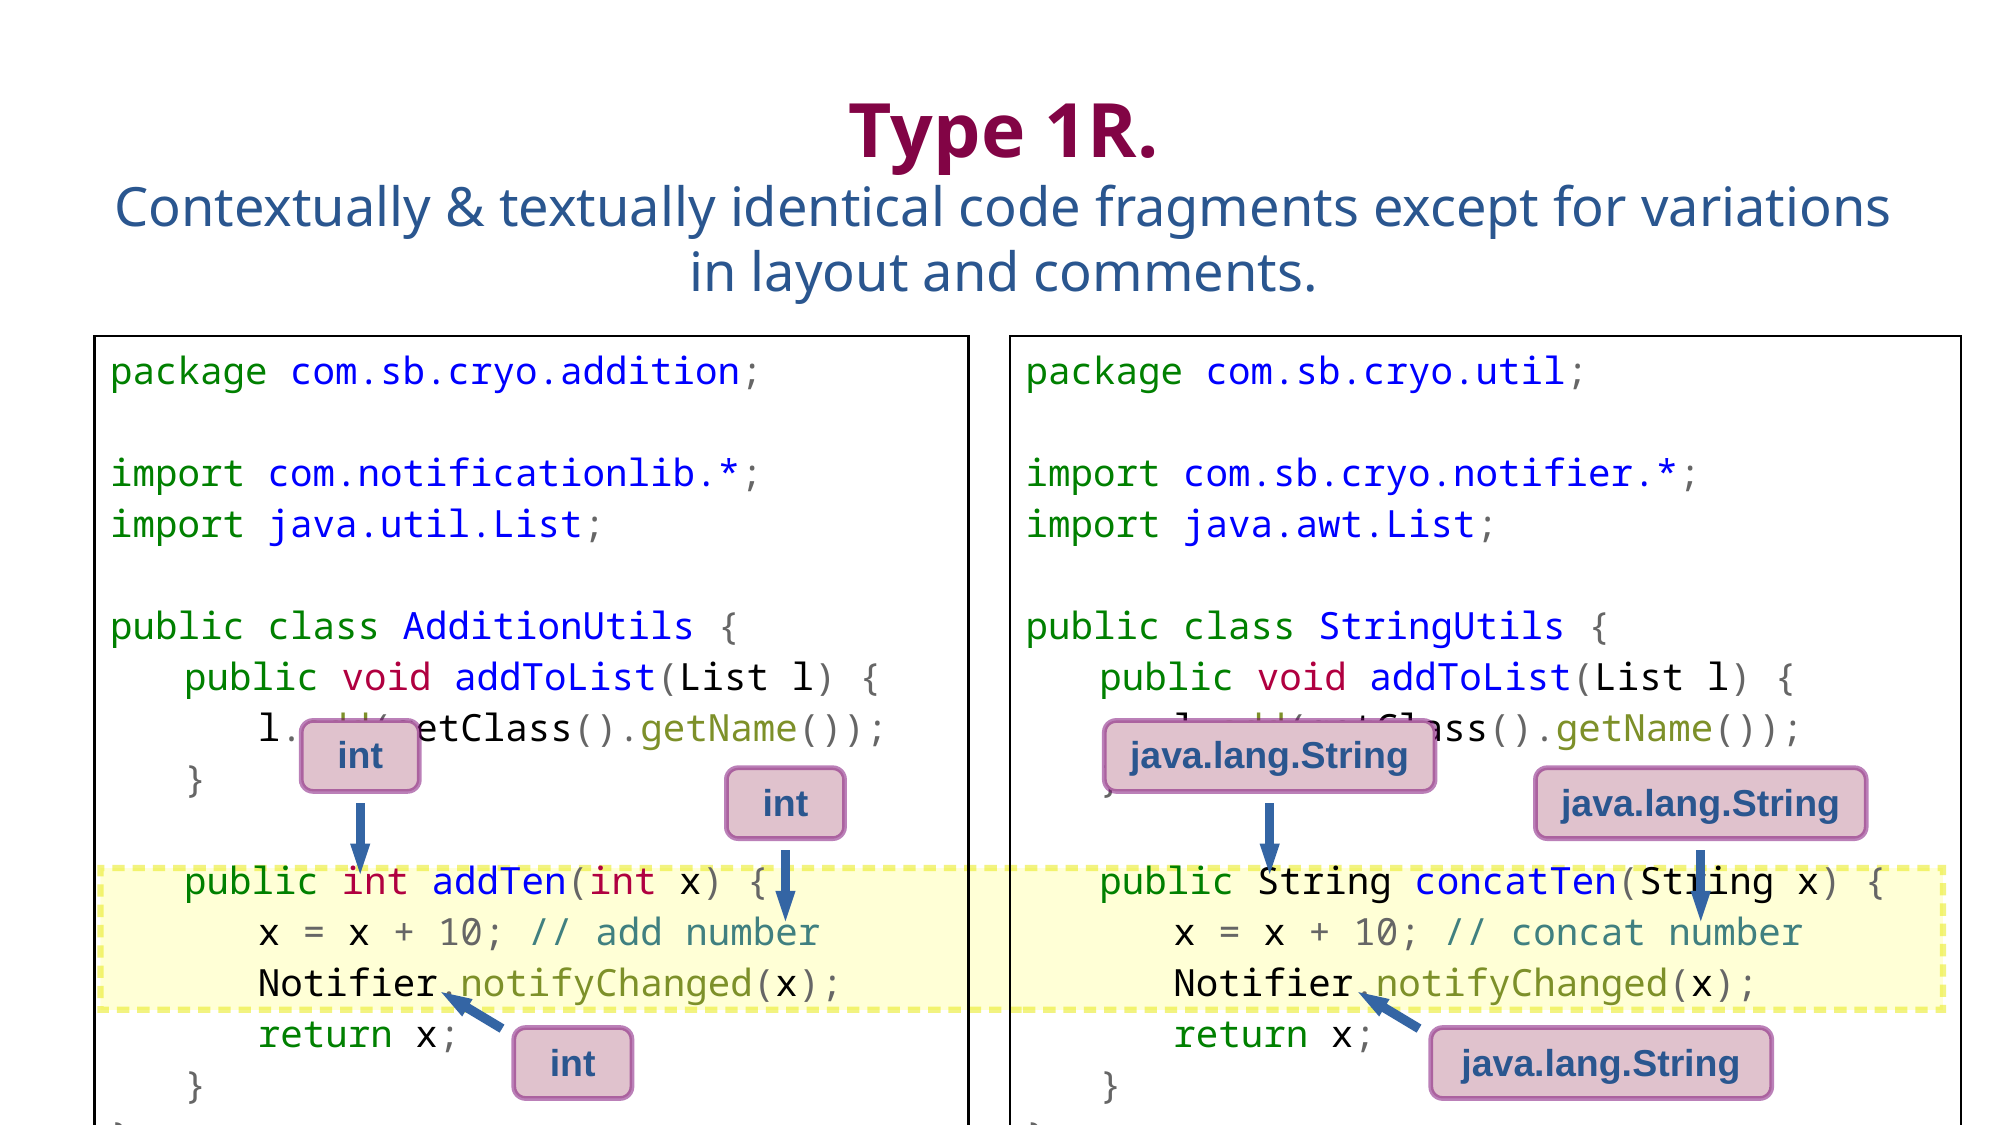

Type 1R.
Contextually & textually identical code fragments except for variations in layout and comments.
package com.sb.cryo.addition;
import com.notificationlib.*;
import java.util.List;
public class AdditionUtils {
	public void addToList(List l) {
		l.add(getClass().getName());
	}
	public int addTen(int x) {
		x = x + 10; // add number
		Notifier.notifyChanged(x);
		return x;
	}
}
package com.sb.cryo.util;
import com.sb.cryo.notifier.*;
import java.awt.List;
public class StringUtils {
	public void addToList(List l) {
		l.add(getClass().getName());
	}
	public String concatTen(String x) {
		x = x + 10; // concat number
		Notifier.notifyChanged(x);
		return x;
	}
}
int
java.lang.String
int
java.lang.String
int
java.lang.String